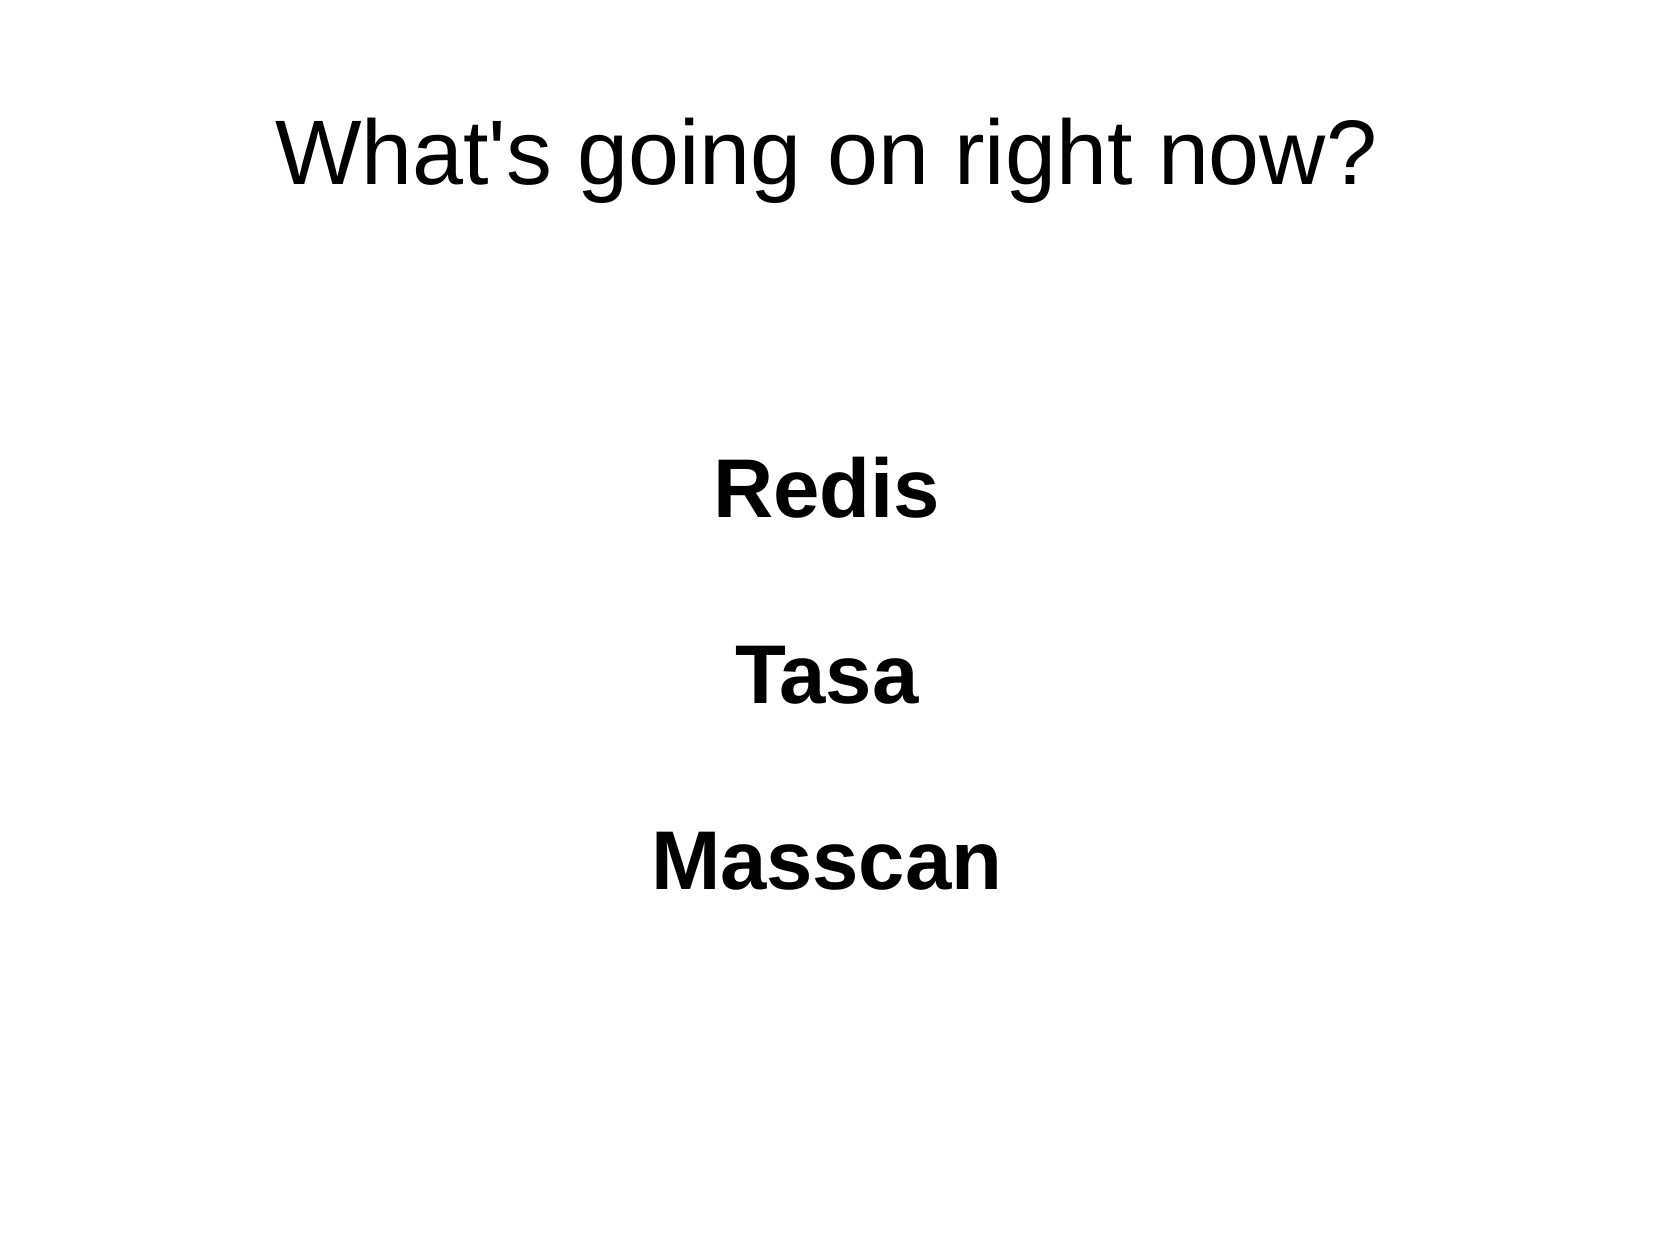

# What's going on right now?
Redis
Tasa
Masscan